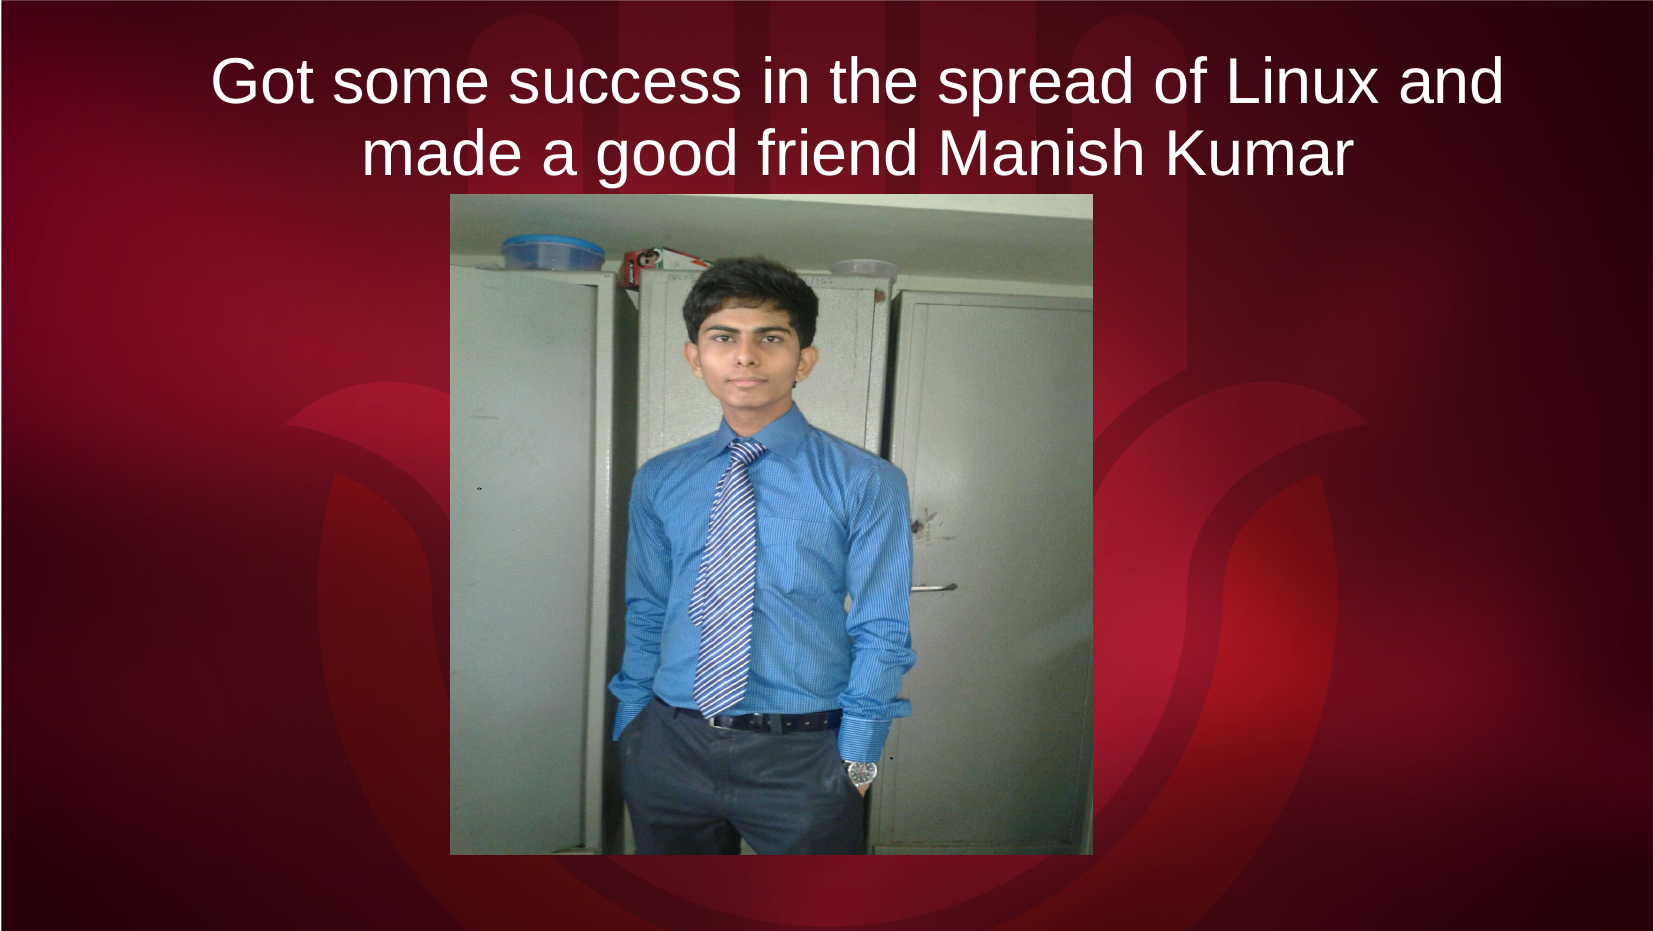

# Got some success in the spread of Linux and made a good friend Manish Kumar